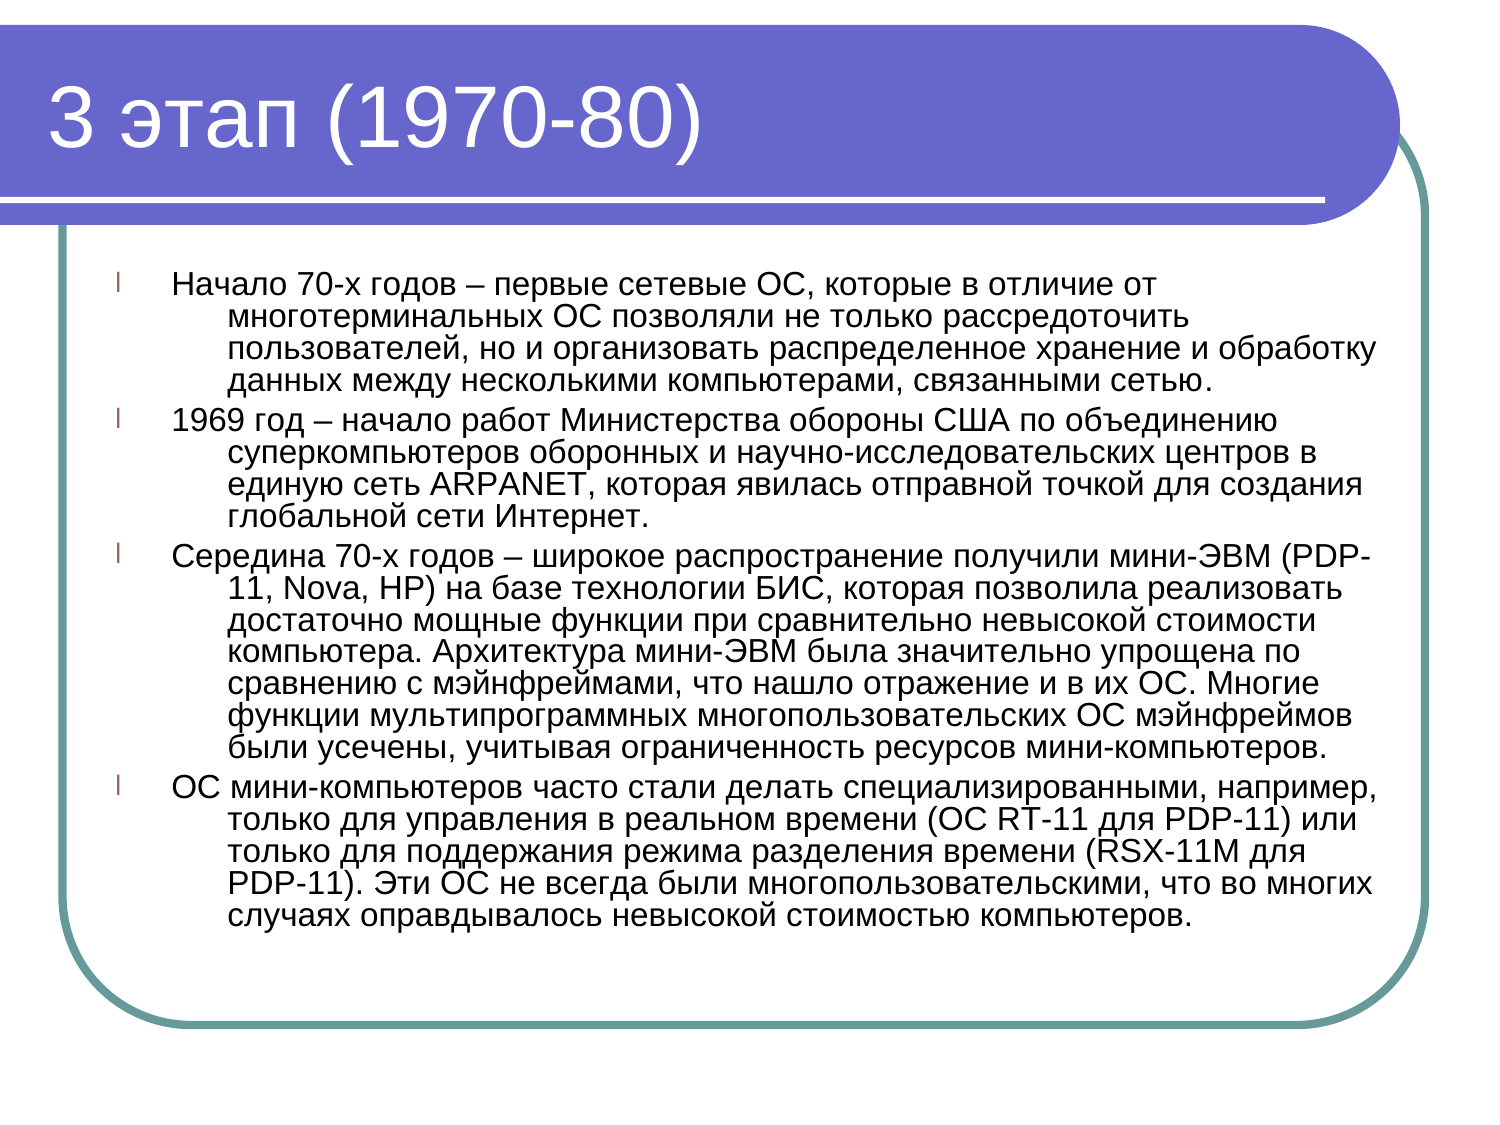

# 3 этап (1970-80)
Начало 70-х годов – первые сетевые ОС, которые в отличие от многотерминальных ОС позволяли не только рассредоточить пользователей, но и организовать распределенное хранение и обработку данных между несколькими компьютерами, связанными сетью.
1969 год – начало работ Министерства обороны США по объединению суперкомпьютеров оборонных и научно-исследовательских центров в единую сеть ARPANET, которая явилась отправной точкой для создания глобальной сети Интернет.
Середина 70-х годов – широкое распространение получили мини-ЭВМ (PDP-11, Nova, HP) на базе технологии БИС, которая позволила реализовать достаточно мощные функции при сравнительно невысокой стоимости компьютера. Архитектура мини-ЭВМ была значительно упрощена по сравнению с мэйнфреймами, что нашло отражение и в их ОС. Многие функции мультипрограммных многопользовательских ОС мэйнфреймов были усечены, учитывая ограниченность ресурсов мини-компьютеров.
ОС мини-компьютеров часто стали делать специализированными, например, только для управления в реальном времени (ОС RT-11 для PDP-11) или только для поддержания режима разделения времени (RSX-11M для PDP-11). Эти ОС не всегда были многопользовательскими, что во многих случаях оправдывалось невысокой стоимостью компьютеров.